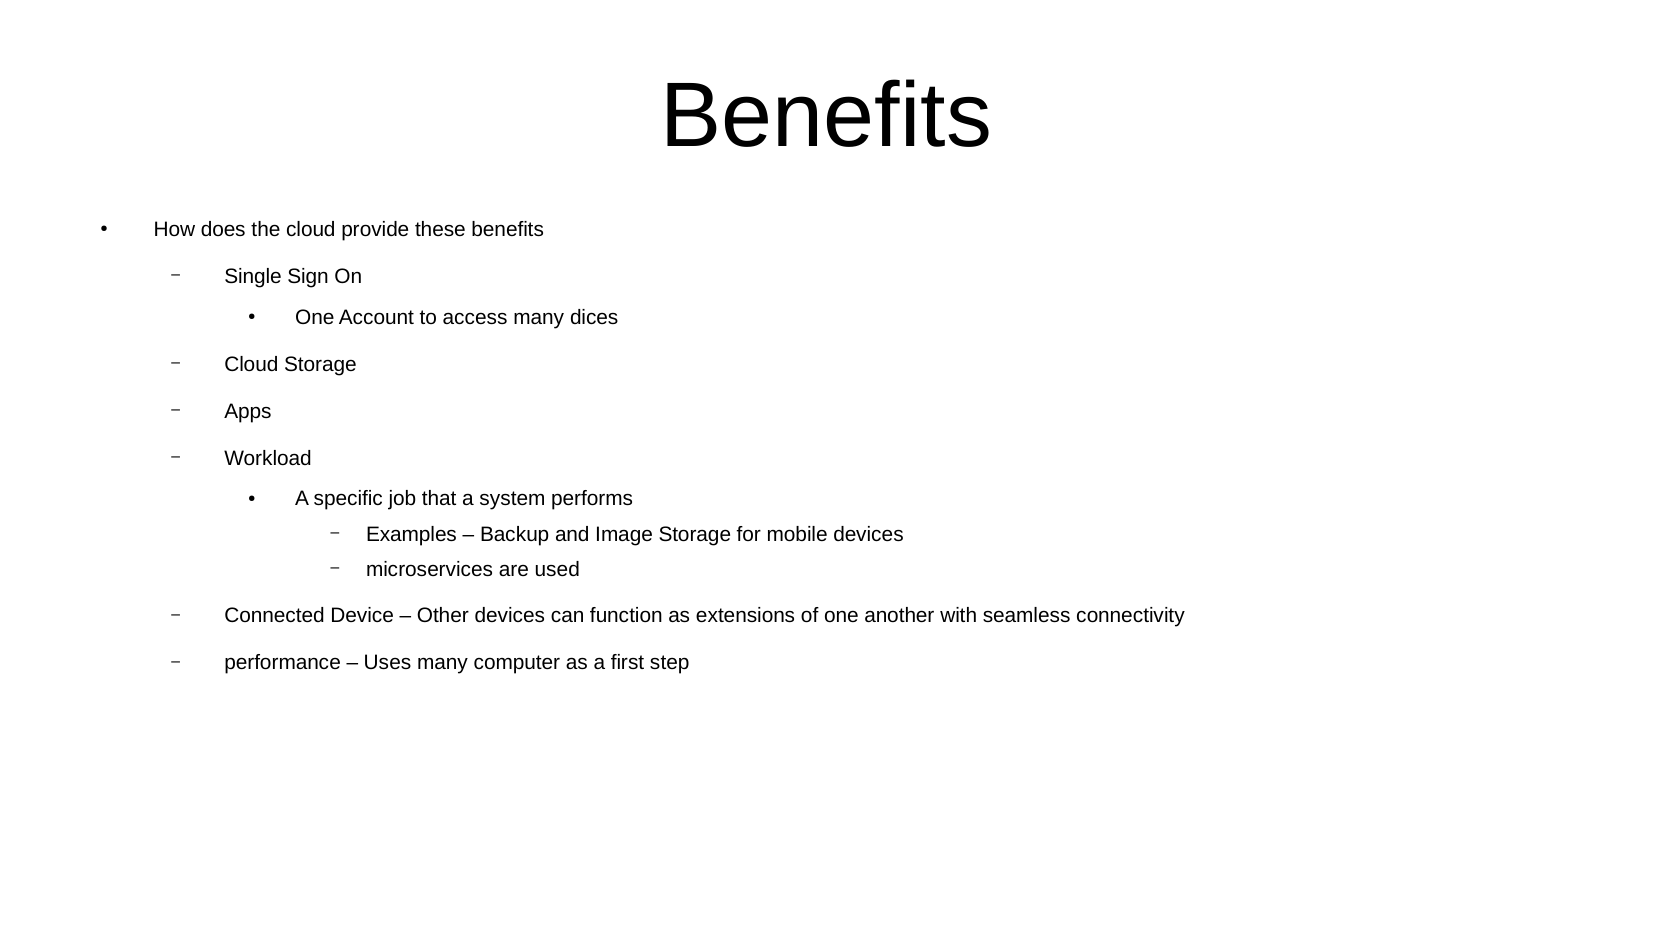

# Benefits
How does the cloud provide these benefits
Single Sign On
One Account to access many dices
Cloud Storage
Apps
Workload
A specific job that a system performs
Examples – Backup and Image Storage for mobile devices
microservices are used
Connected Device – Other devices can function as extensions of one another with seamless connectivity
performance – Uses many computer as a first step